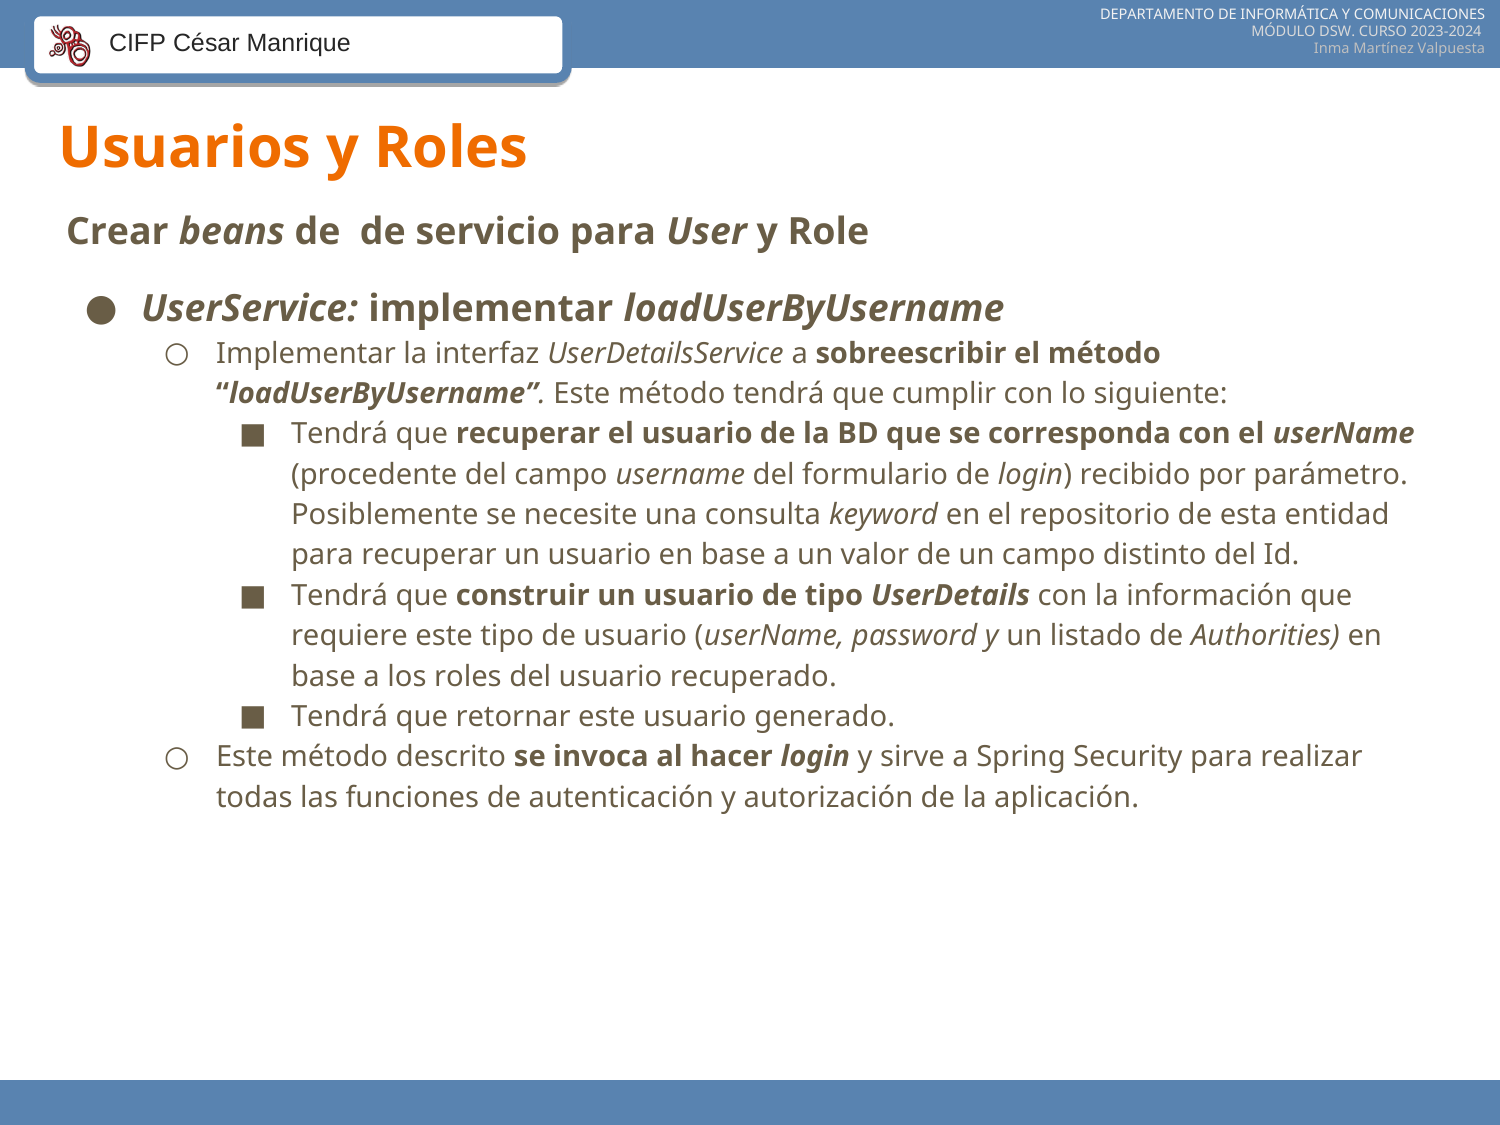

Usuarios y Roles
# Crear beans de de servicio para User y Role
UserService: implementar loadUserByUsername
Implementar la interfaz UserDetailsService a sobreescribir el método “loadUserByUsername”. Este método tendrá que cumplir con lo siguiente:
Tendrá que recuperar el usuario de la BD que se corresponda con el userName (procedente del campo username del formulario de login) recibido por parámetro. Posiblemente se necesite una consulta keyword en el repositorio de esta entidad para recuperar un usuario en base a un valor de un campo distinto del Id.
Tendrá que construir un usuario de tipo UserDetails con la información que requiere este tipo de usuario (userName, password y un listado de Authorities) en base a los roles del usuario recuperado.
Tendrá que retornar este usuario generado.
Este método descrito se invoca al hacer login y sirve a Spring Security para realizar todas las funciones de autenticación y autorización de la aplicación.